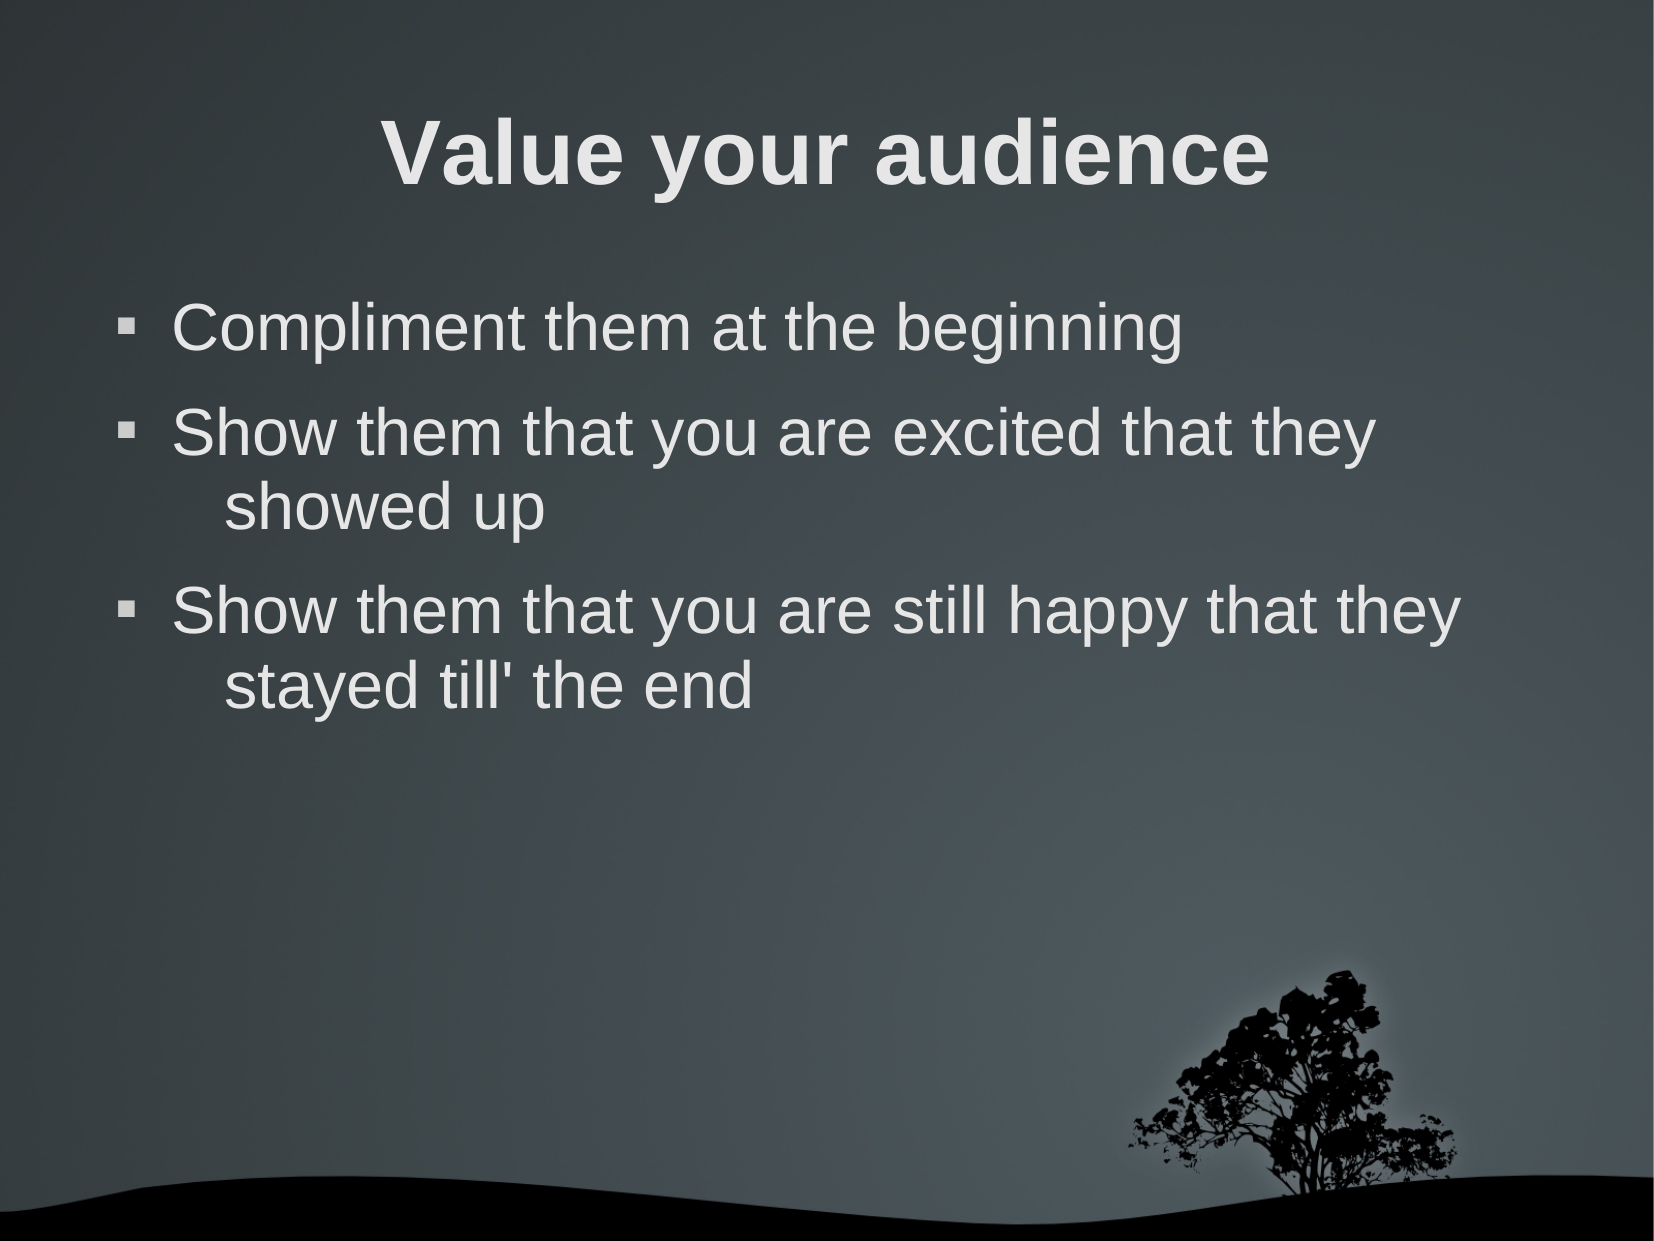

# Value your audience
Compliment them at the beginning
Show them that you are excited that they showed up
Show them that you are still happy that they stayed till' the end